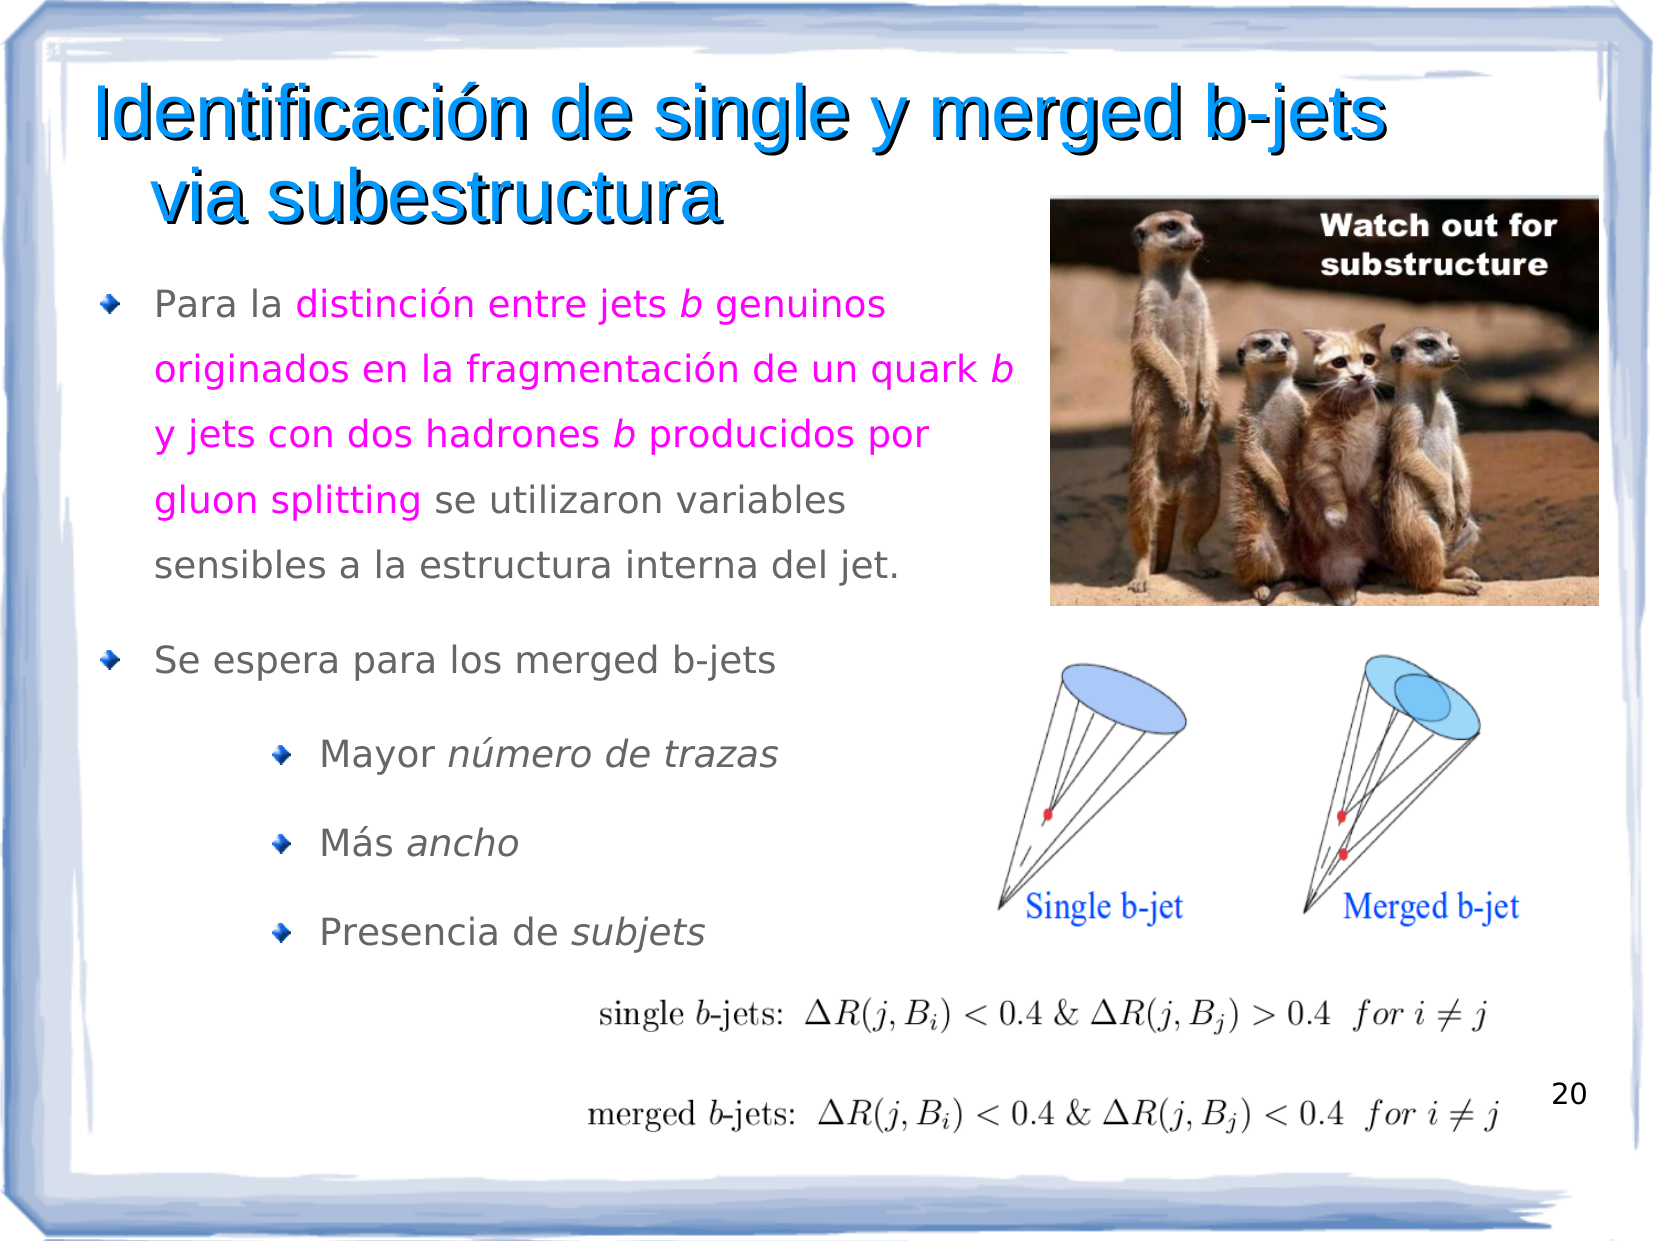

# Identificación de single y merged b-jets via subestructura
Para la distinción entre jets b genuinos originados en la fragmentación de un quark b y jets con dos hadrones b producidos por gluon splitting se utilizaron variables sensibles a la estructura interna del jet.
Se espera para los merged b-jets
Mayor número de trazas
Más ancho
Presencia de subjets
20